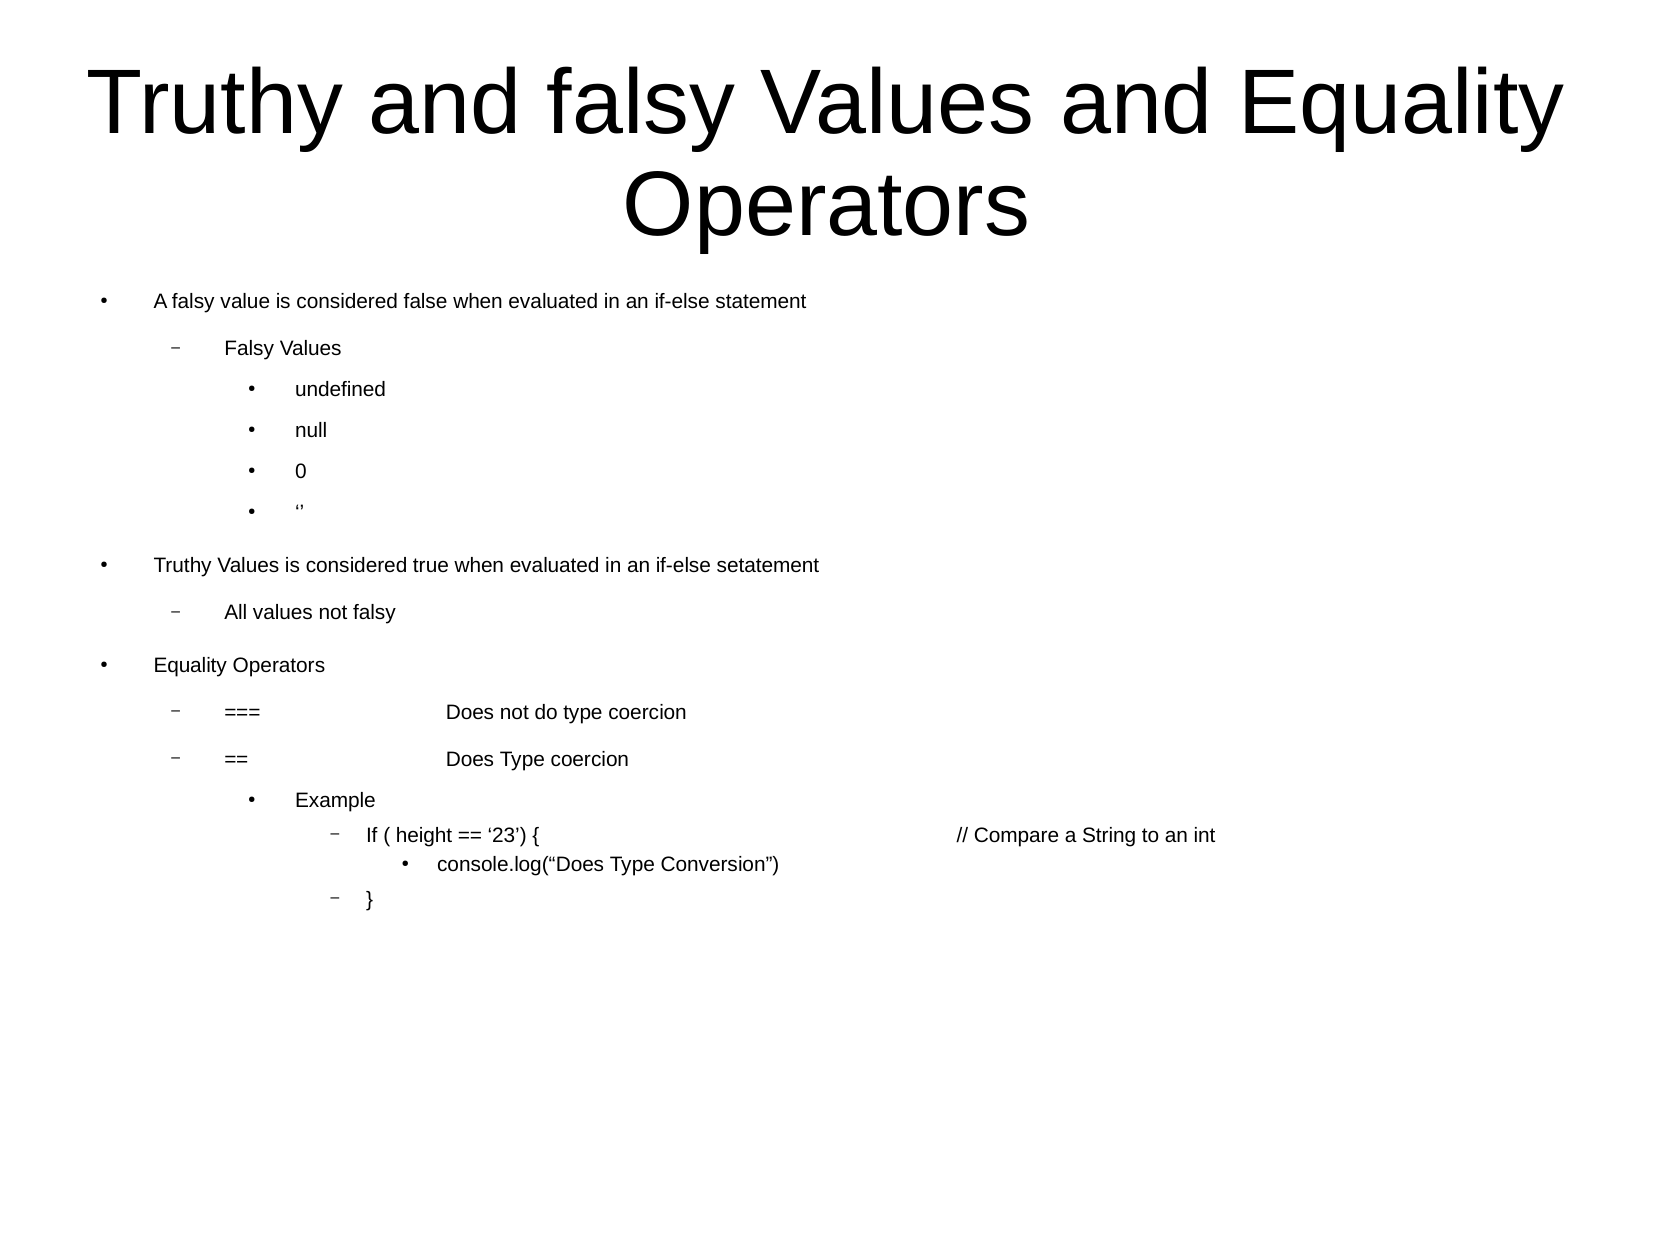

# Truthy and falsy Values and Equality Operators
A falsy value is considered false when evaluated in an if-else statement
Falsy Values
undefined
null
0
‘’
Truthy Values is considered true when evaluated in an if-else setatement
All values not falsy
Equality Operators
===			Does not do type coercion
==			Does Type coercion
Example
If ( height == ‘23’) {						// Compare a String to an int
console.log(“Does Type Conversion”)
}